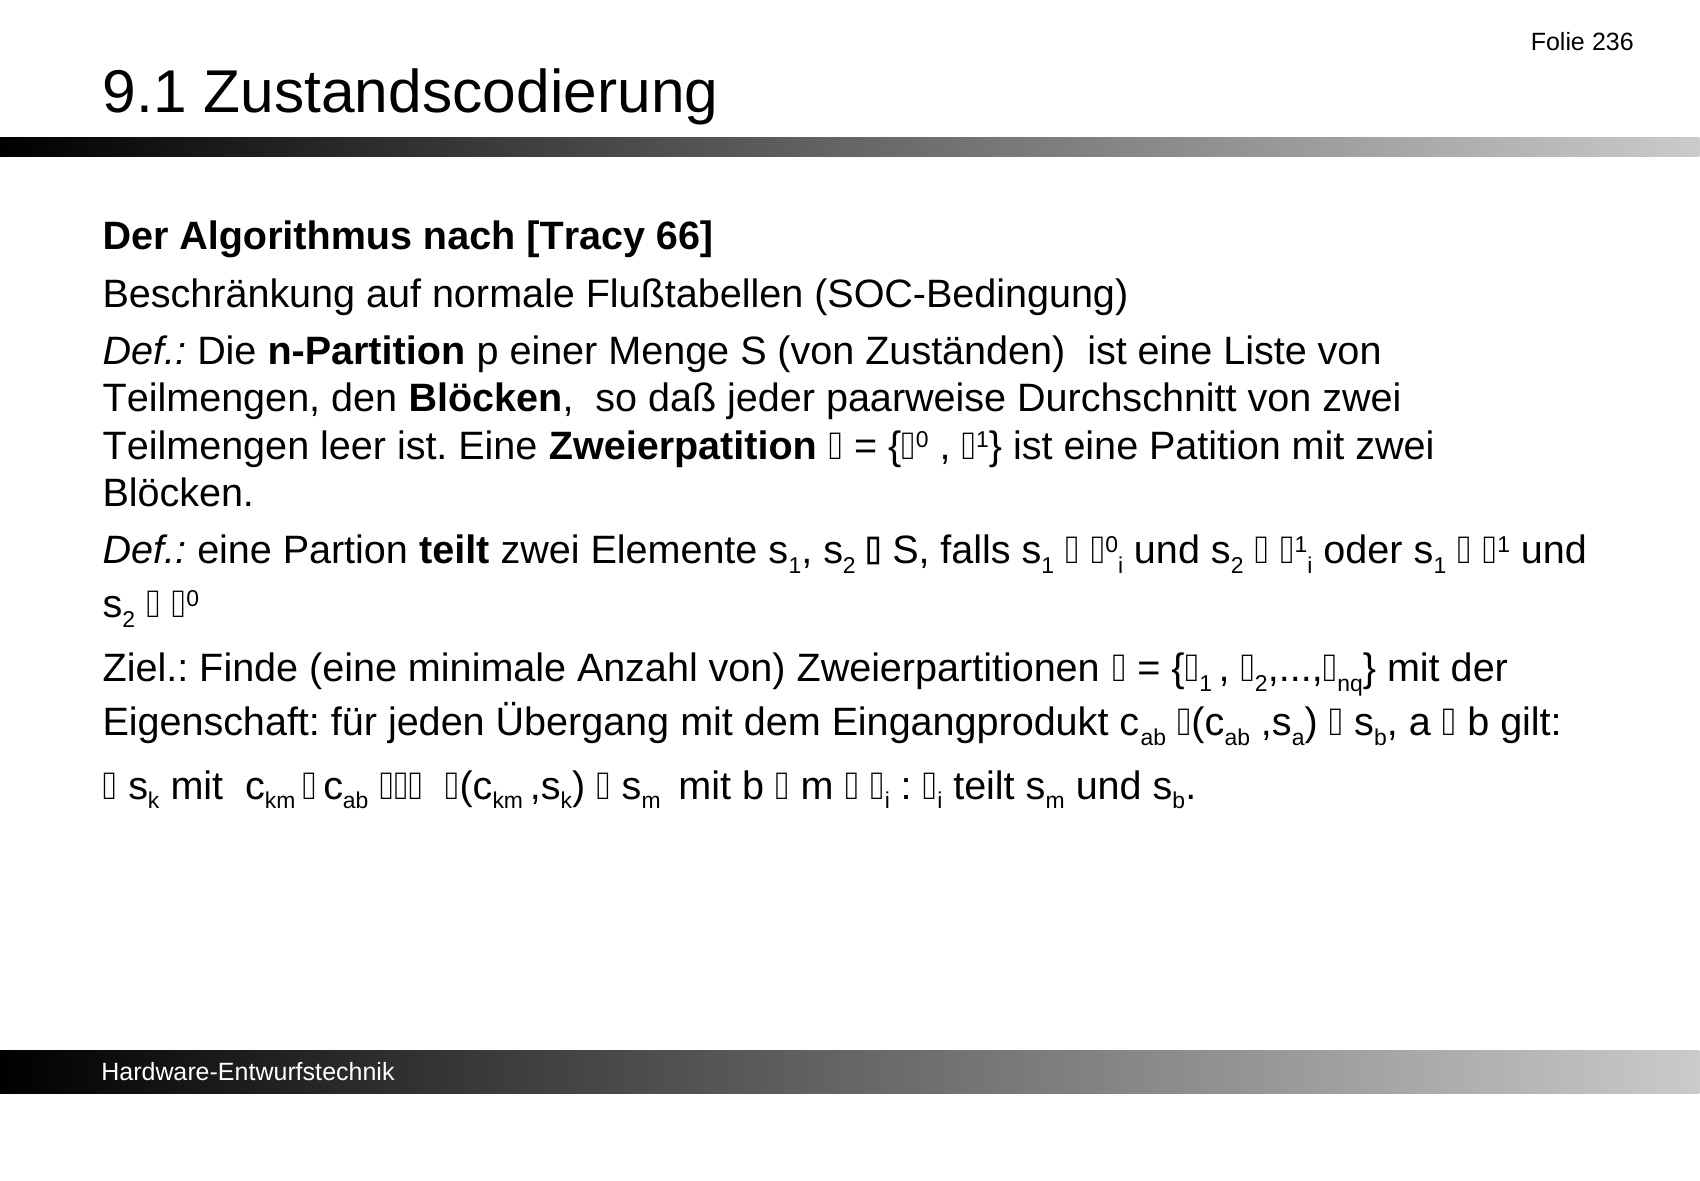

# 9.1 Zustandscodierung
Der Algorithmus nach [Tracy 66]
Beschränkung auf normale Flußtabellen (SOC-Bedingung)
Def.: Die n-Partition p einer Menge S (von Zuständen) ist eine Liste von Teilmengen, den Blöcken, so daß jeder paarweise Durchschnitt von zwei Teilmengen leer ist. Eine Zweierpatition  = {0 , 1} ist eine Patition mit zwei Blöcken.
Def.: eine Partion teilt zwei Elemente s1, s2  S, falls s1  0i und s2  1i oder s1  1 und s2  0
Ziel.: Finde (eine minimale Anzahl von) Zweierpartitionen  = {1 , 2,...,nq} mit der Eigenschaft: für jeden Übergang mit dem Eingangprodukt cab (cab ,sa)  sb, a  b gilt:
 sk mit ckm  cab  (ckm ,sk)  sm mit b  m  i : i teilt sm und sb.